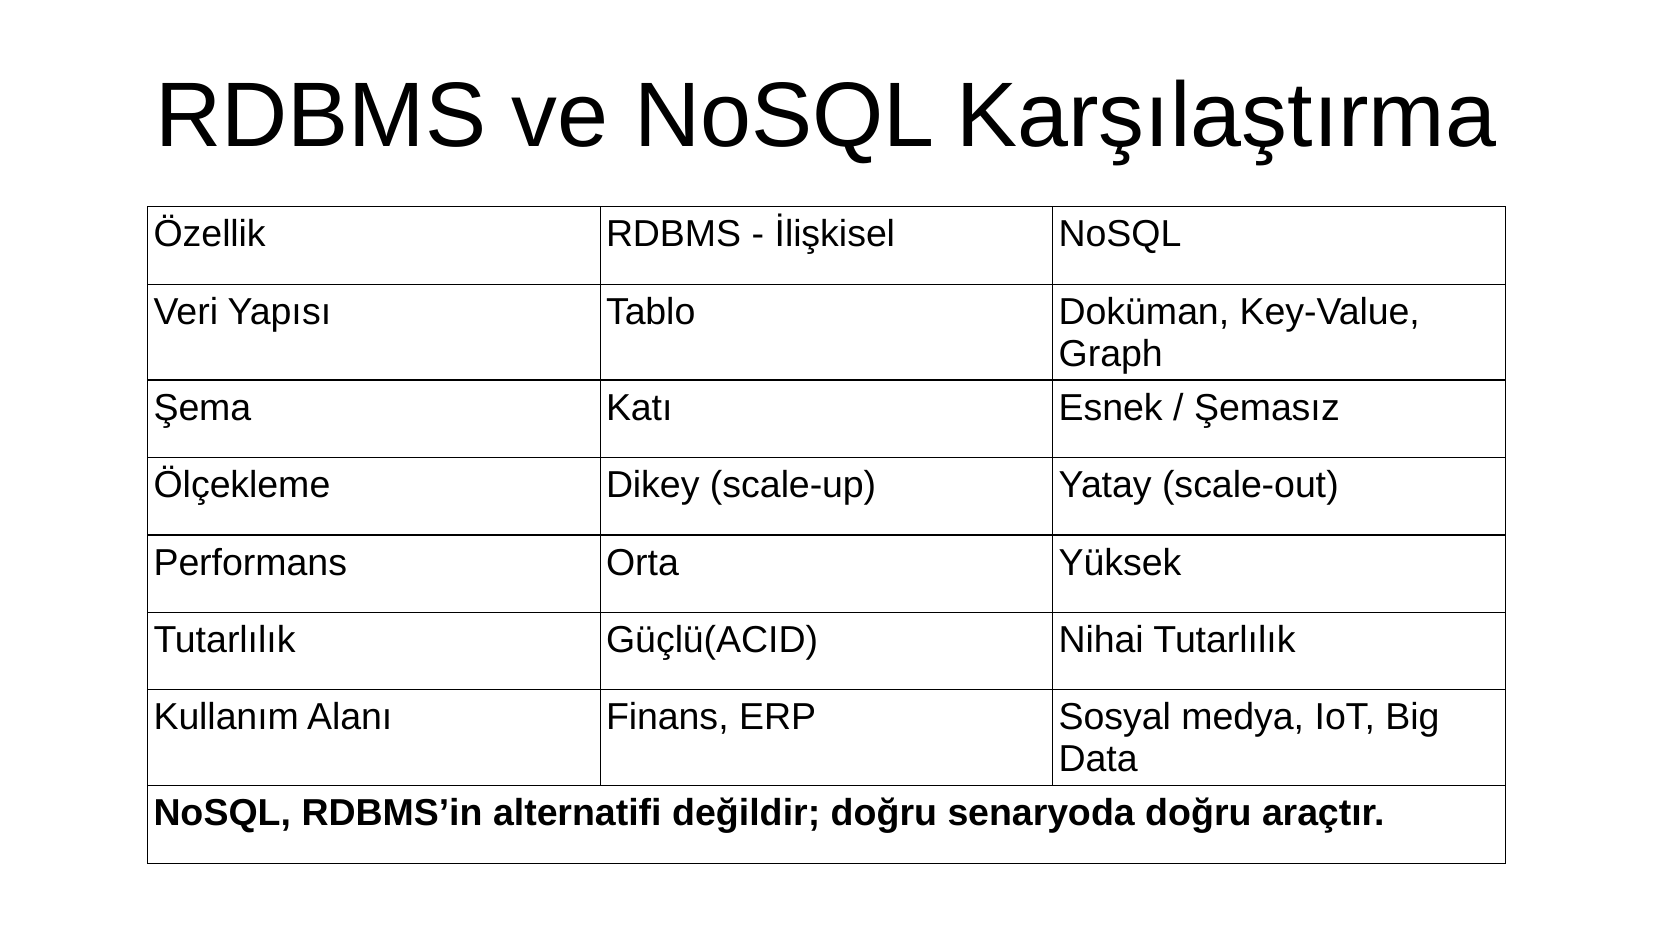

# RDBMS ve NoSQL Karşılaştırma
| Özellik | RDBMS - İlişkisel | NoSQL |
| --- | --- | --- |
| Veri Yapısı | Tablo | Doküman, Key-Value, Graph |
| Şema | Katı | Esnek / Şemasız |
| Ölçekleme | Dikey (scale-up) | Yatay (scale-out) |
| Performans | Orta | Yüksek |
| Tutarlılık | Güçlü(ACID) | Nihai Tutarlılık |
| Kullanım Alanı | Finans, ERP | Sosyal medya, IoT, Big Data |
| NoSQL, RDBMS’in alternatifi değildir; doğru senaryoda doğru araçtır. | | |